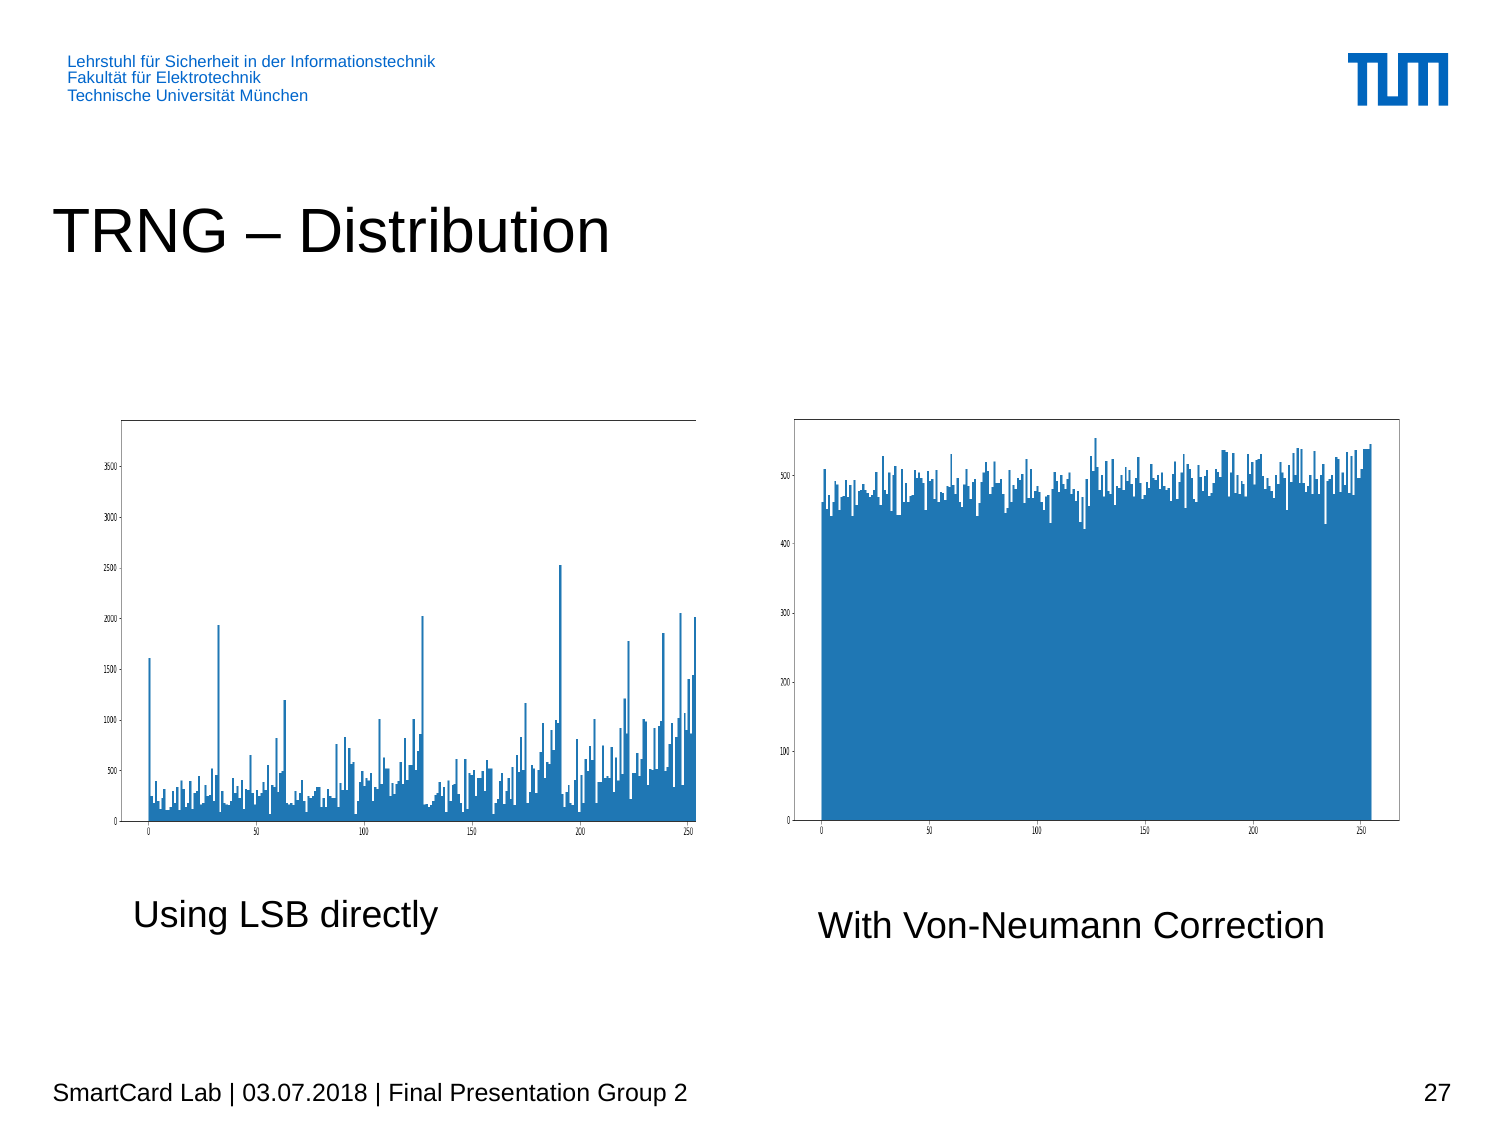

# TRNG – Distribution
Using LSB directly
With Von-Neumann Correction
SmartCard Lab | 03.07.2018 | Final Presentation Group 2
27